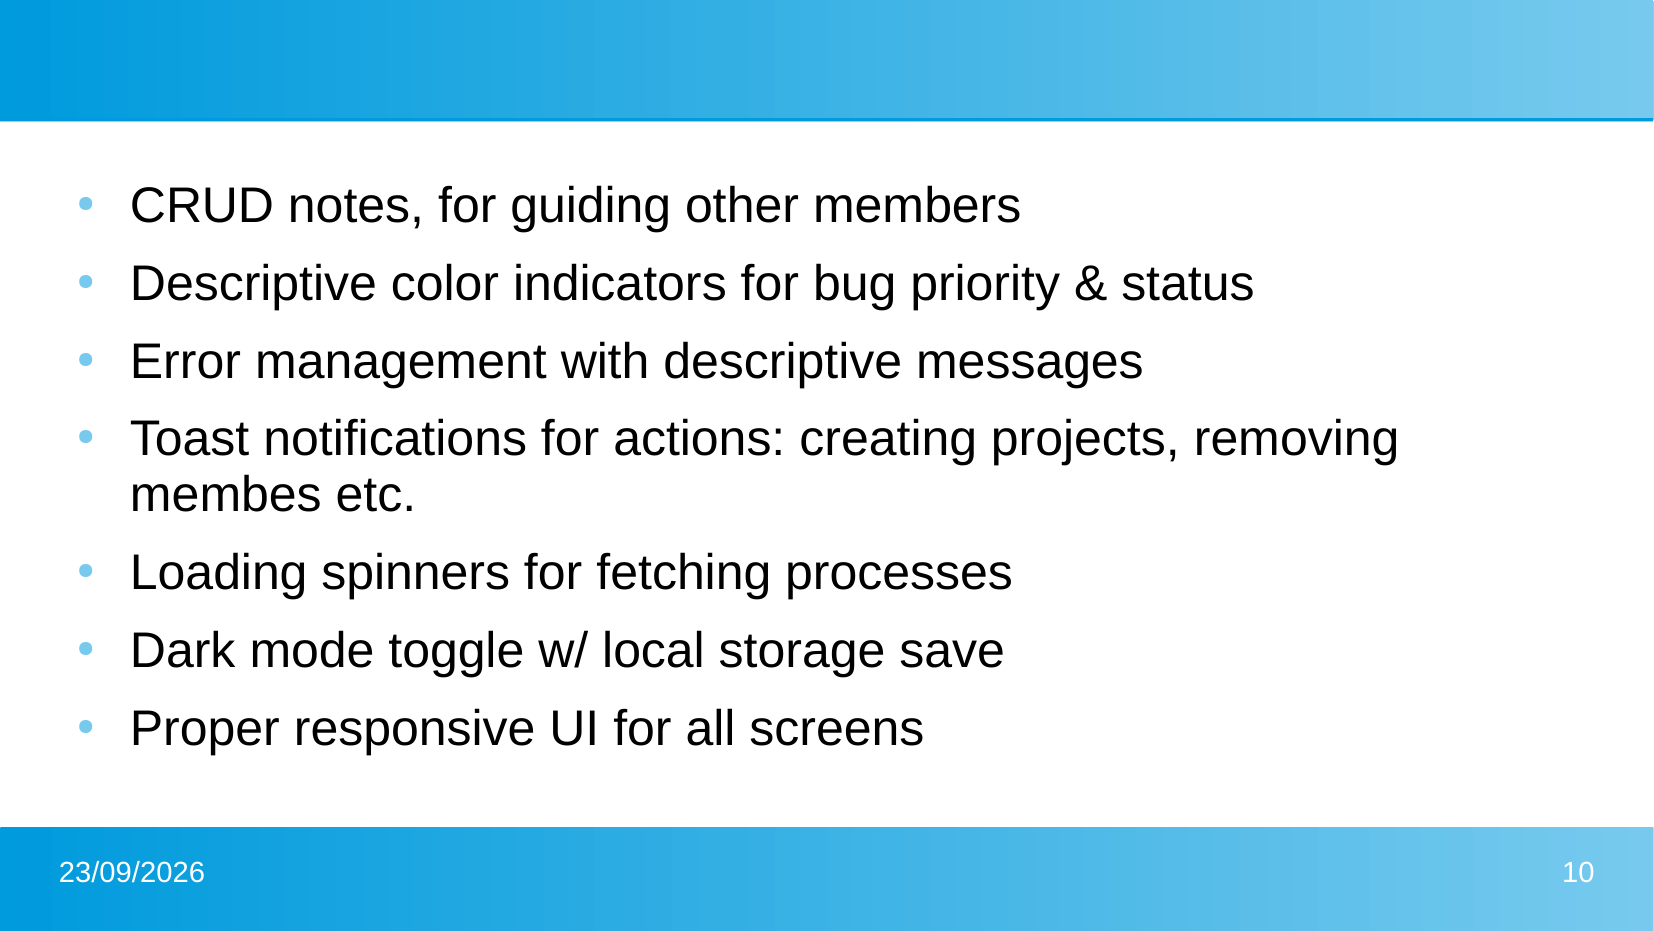

# CRUD notes, for guiding other members
Descriptive color indicators for bug priority & status
Error management with descriptive messages
Toast notifications for actions: creating projects, removing membes etc.
Loading spinners for fetching processes
Dark mode toggle w/ local storage save
Proper responsive UI for all screens
10